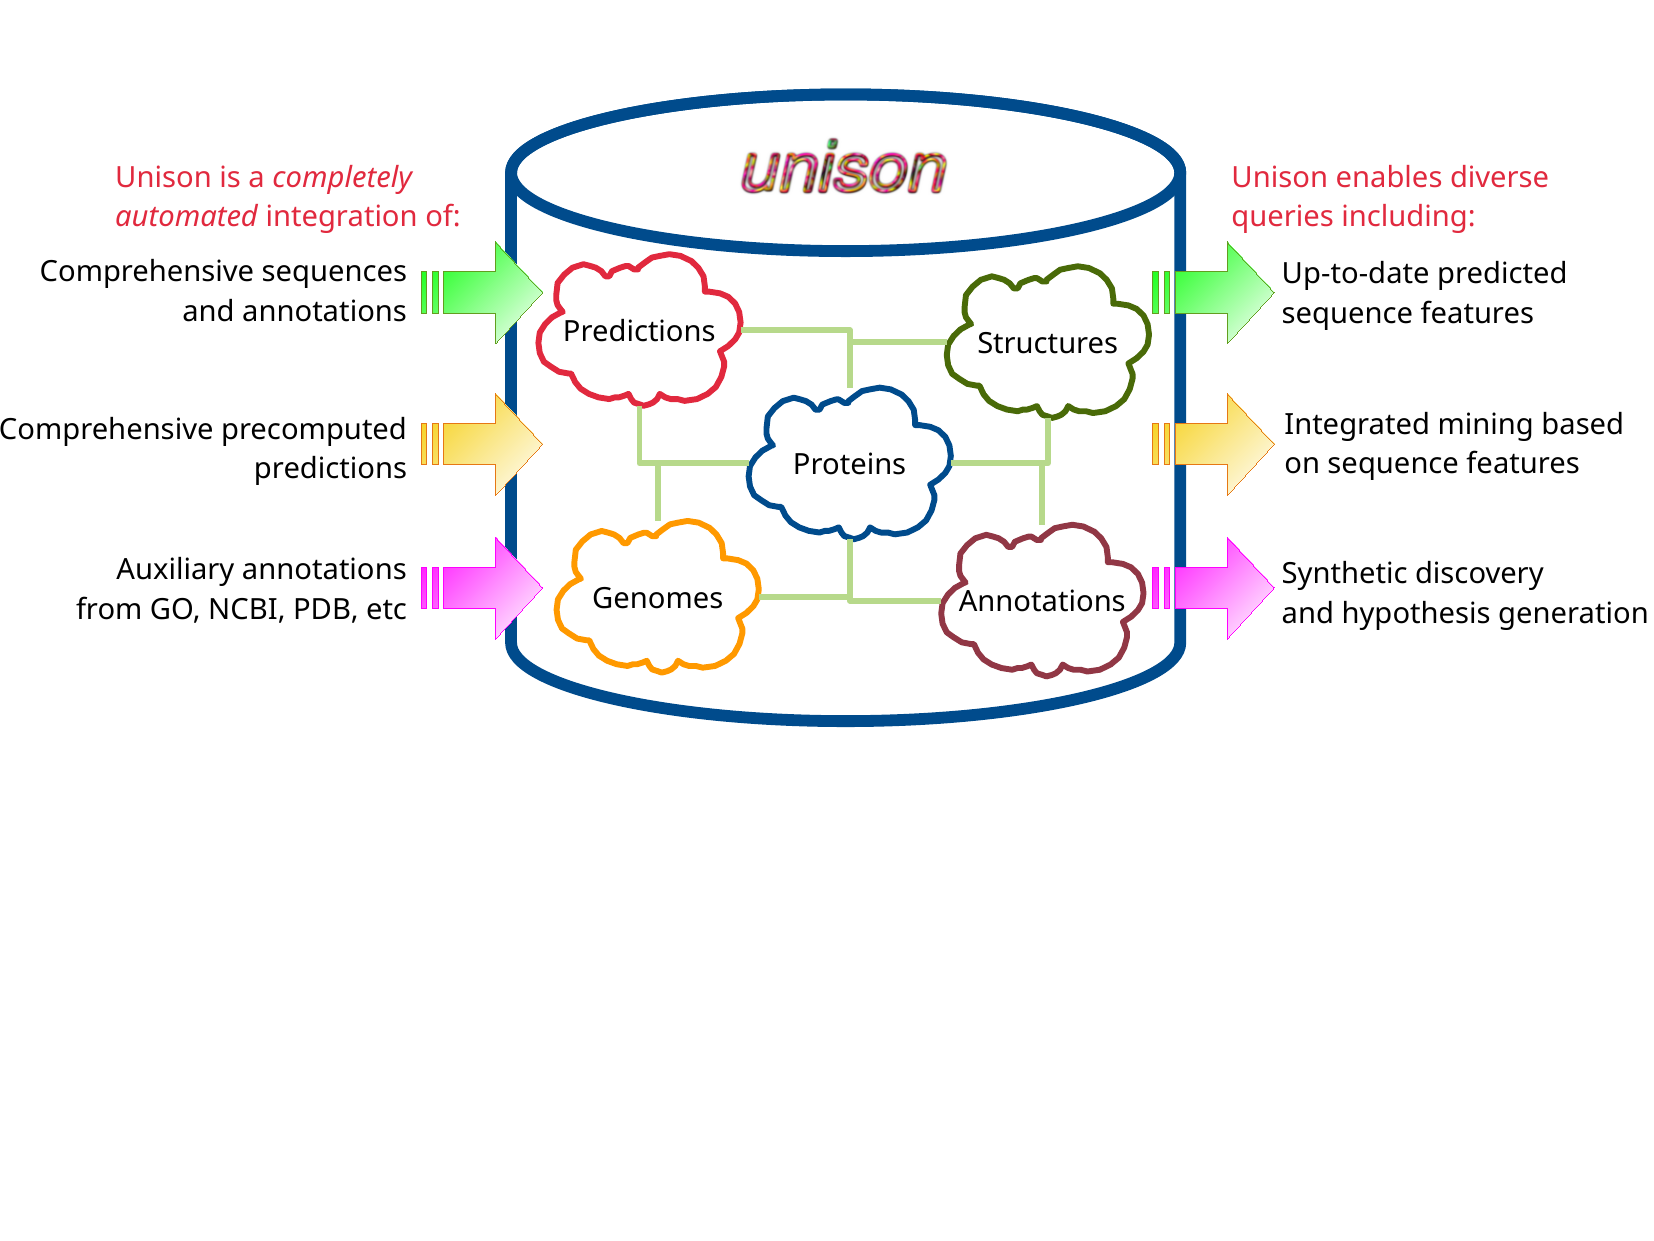

Unison is a completely
automated integration of:
Unison enables diverse queries including:
Comprehensive sequences
and annotations
Up-to-date predicted sequence features
Predictions
Structures
Proteins
Integrated mining based on sequence features
Comprehensive precomputed predictions
Genomes
Annotations
Auxiliary annotations
from GO, NCBI, PDB, etc
Synthetic discovery
and hypothesis generation